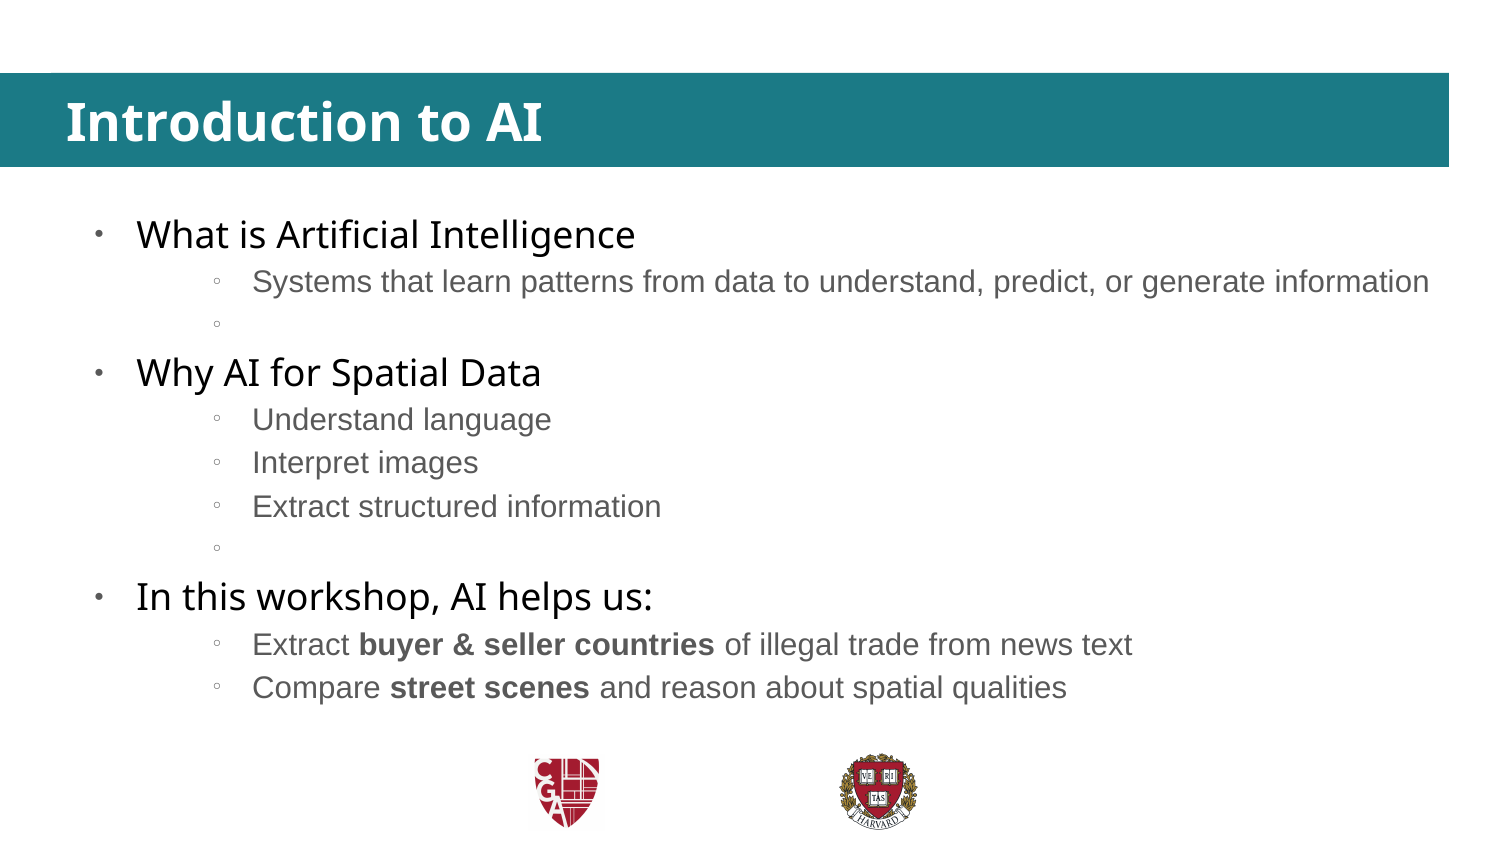

# Introduction to AI
What is Artificial Intelligence
Systems that learn patterns from data to understand, predict, or generate information
Why AI for Spatial Data
Understand language
Interpret images
Extract structured information
In this workshop, AI helps us:
Extract buyer & seller countries of illegal trade from news text
Compare street scenes and reason about spatial qualities